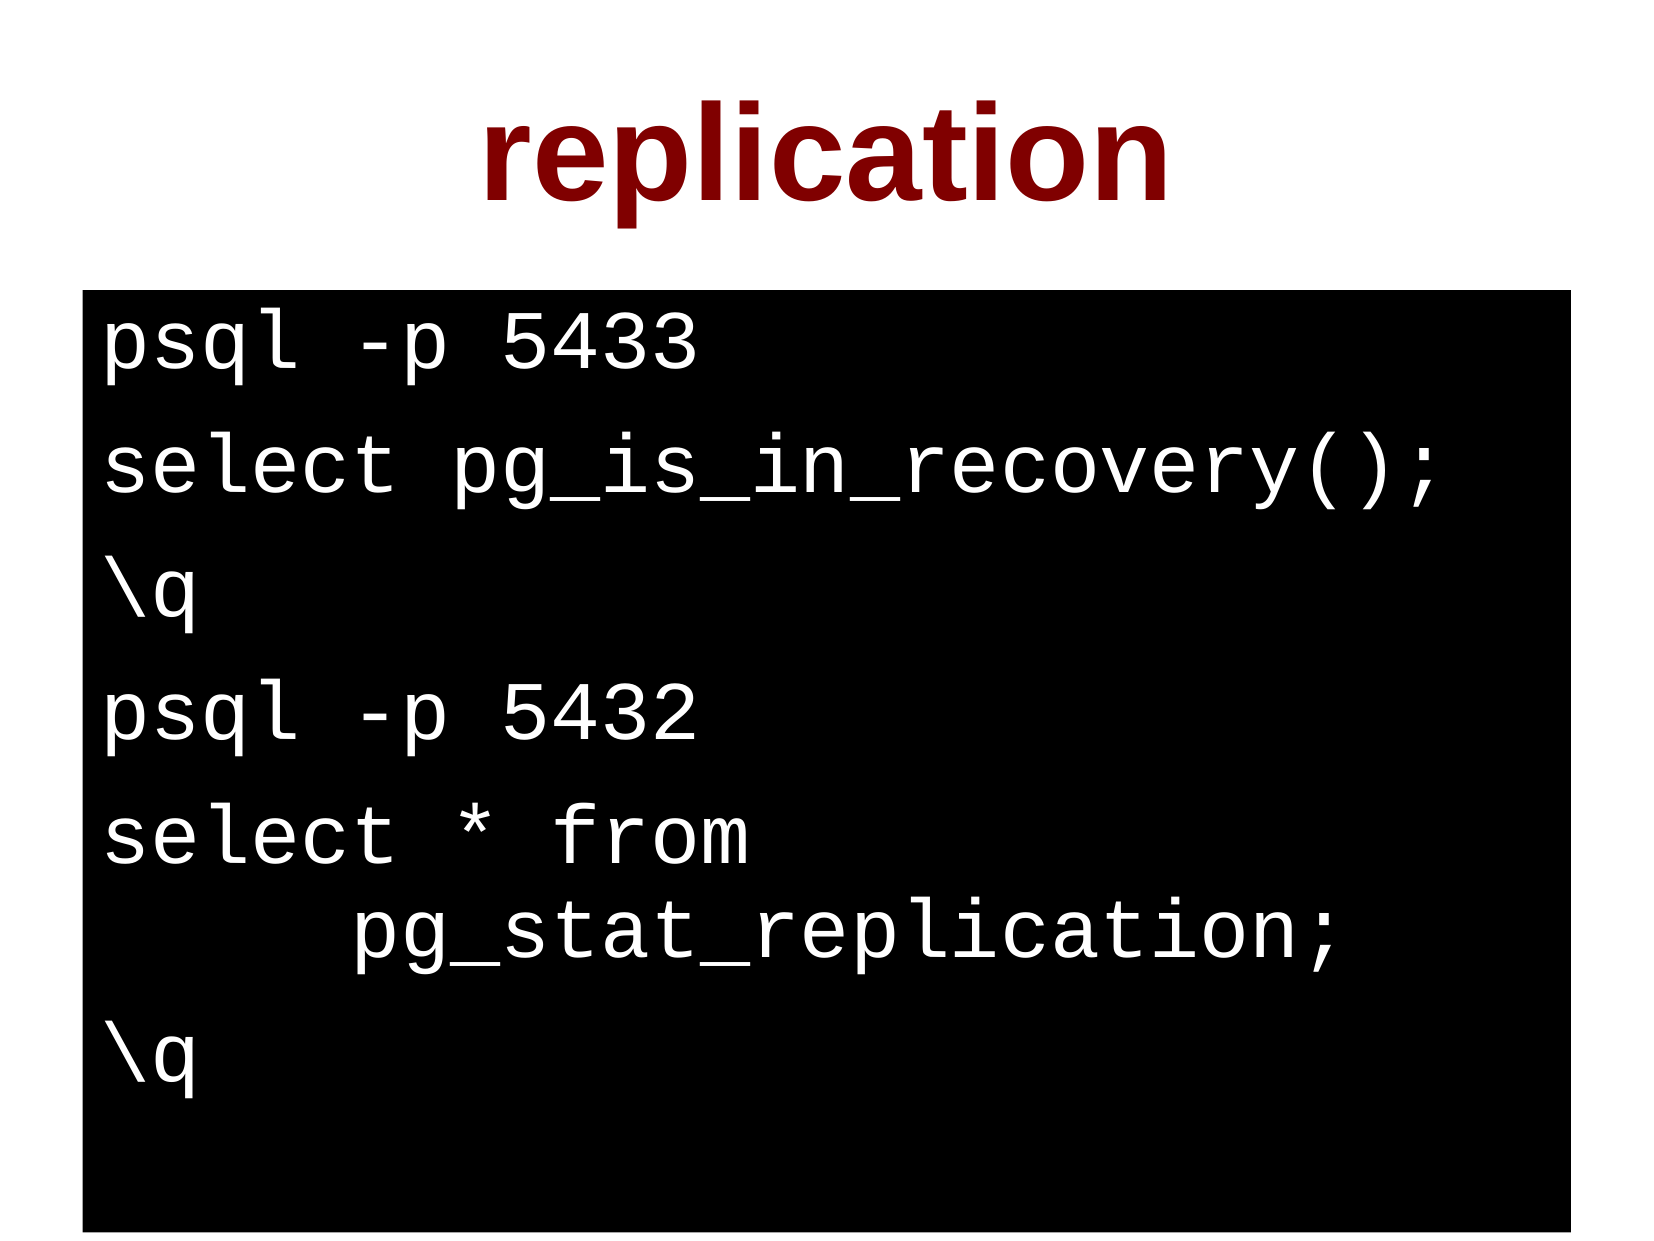

# replication
psql -p 5433
select pg_is_in_recovery();
\q
psql -p 5432
select * from
 pg_stat_replication;
\q